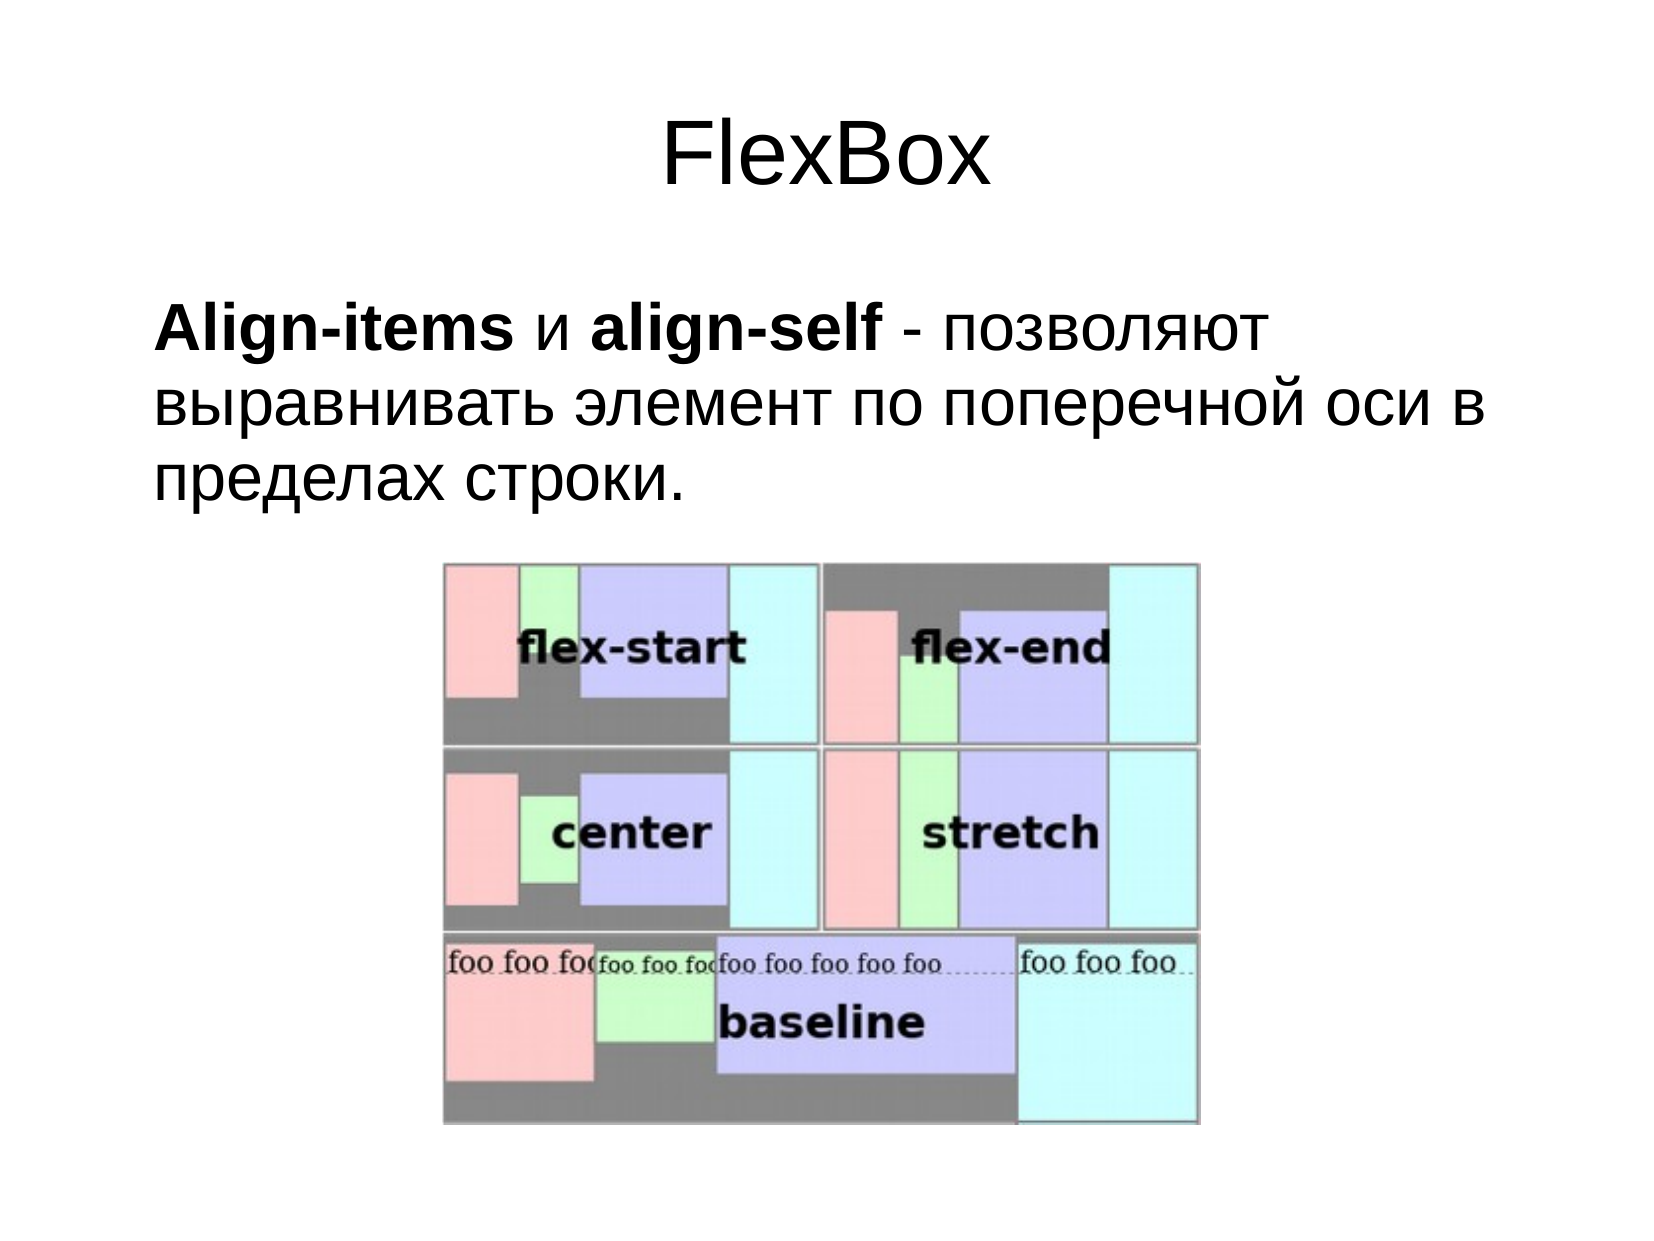

# FlexBox
Align-items и align-self - позволяют выравнивать элемент по поперечной оси в пределах строки.